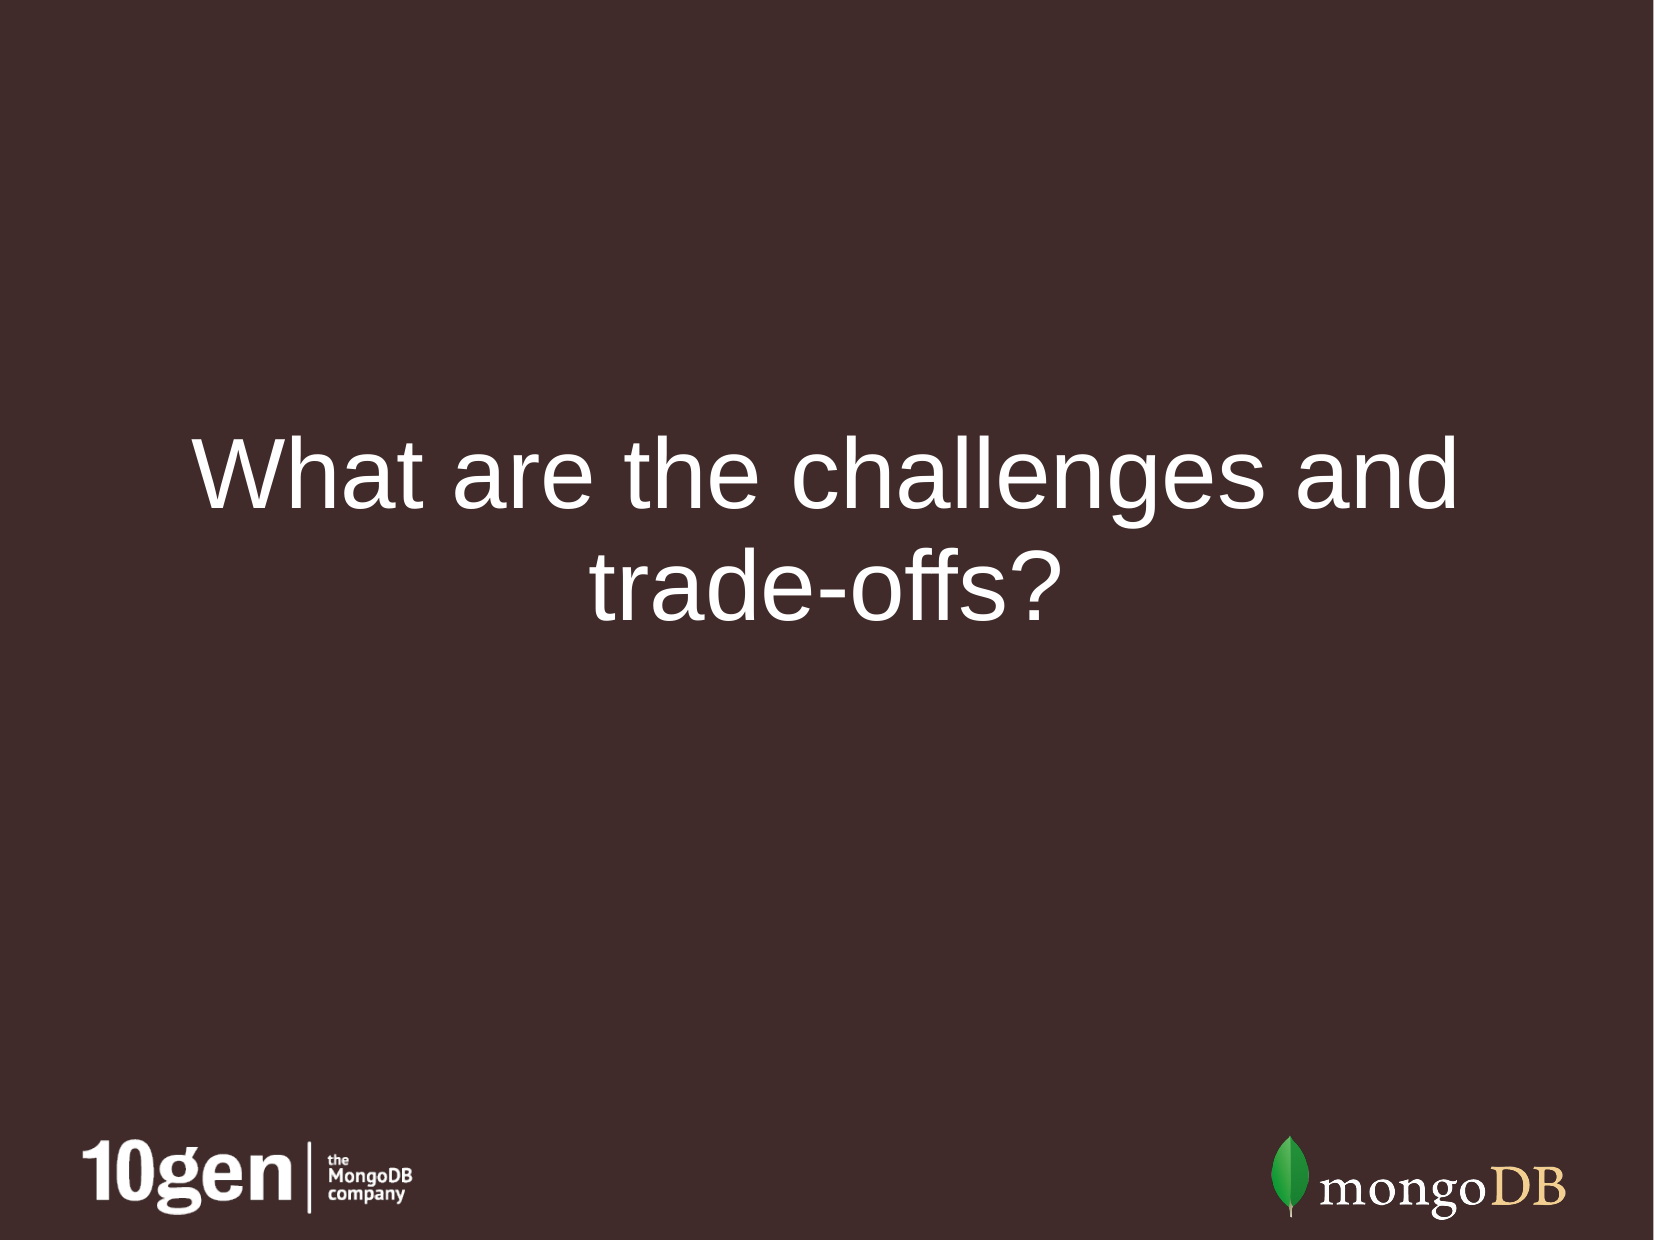

# What are the challenges and trade-offs?